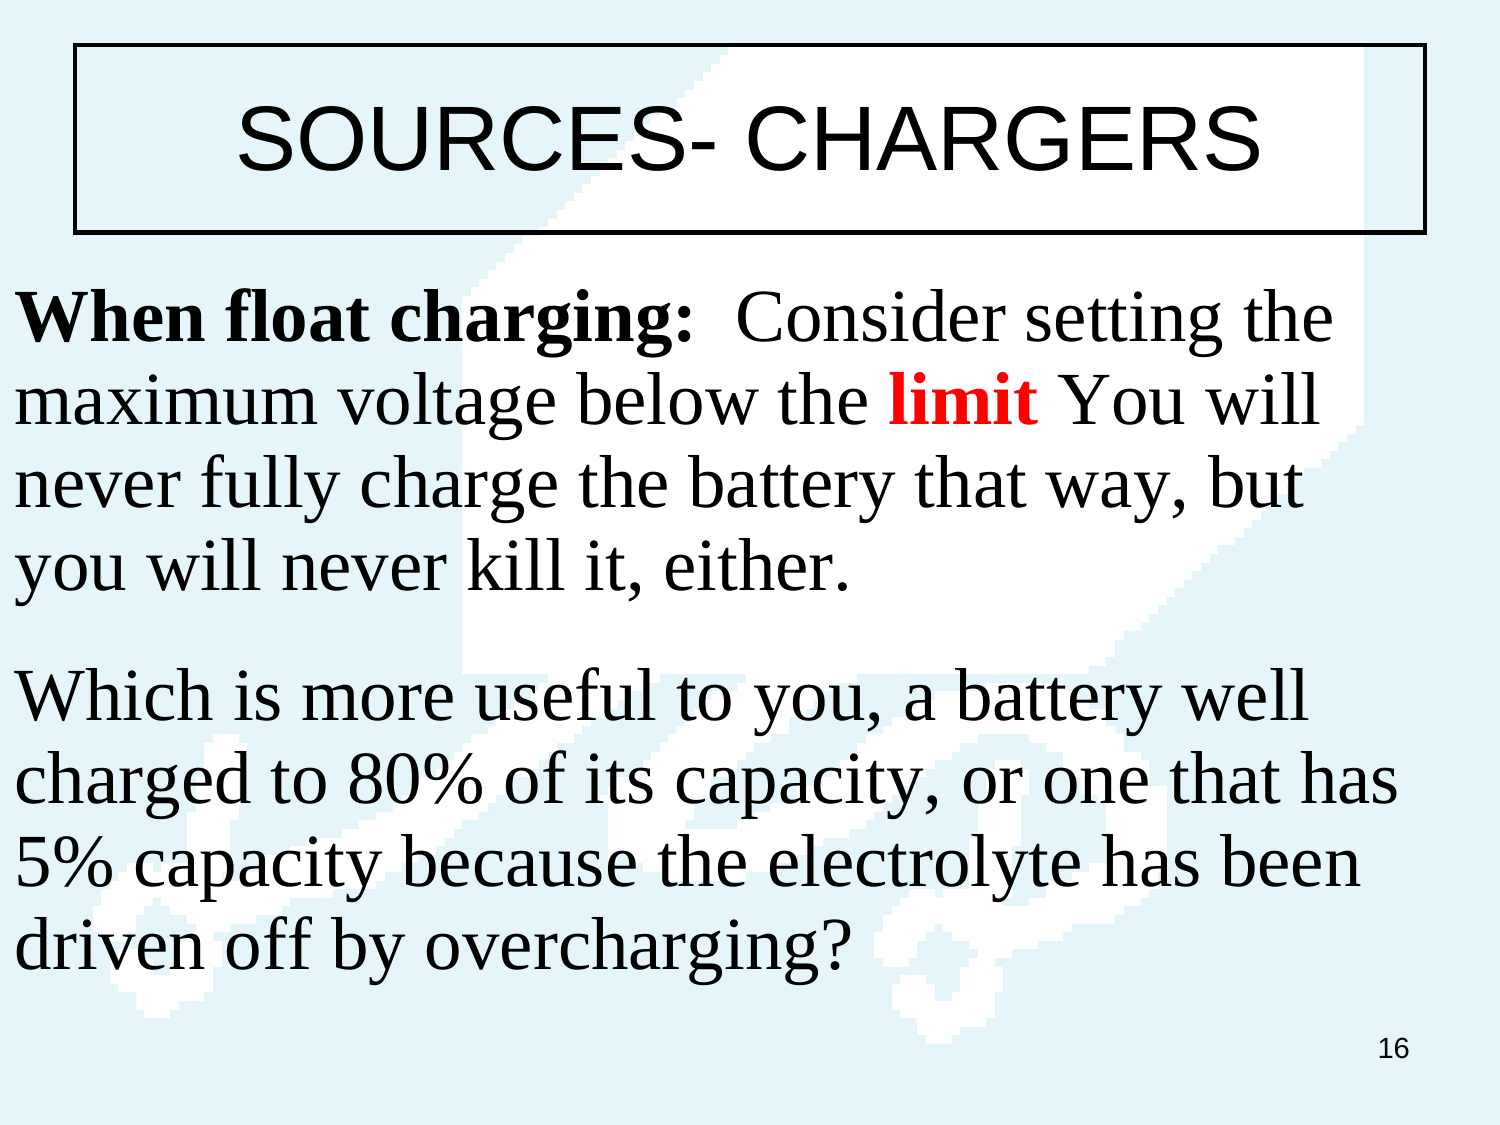

# SOURCES- CHARGERS
When float charging: Consider setting the maximum voltage below the limit You will never fully charge the battery that way, but you will never kill it, either.
Which is more useful to you, a battery well charged to 80% of its capacity, or one that has 5% capacity because the electrolyte has been driven off by overcharging?
16